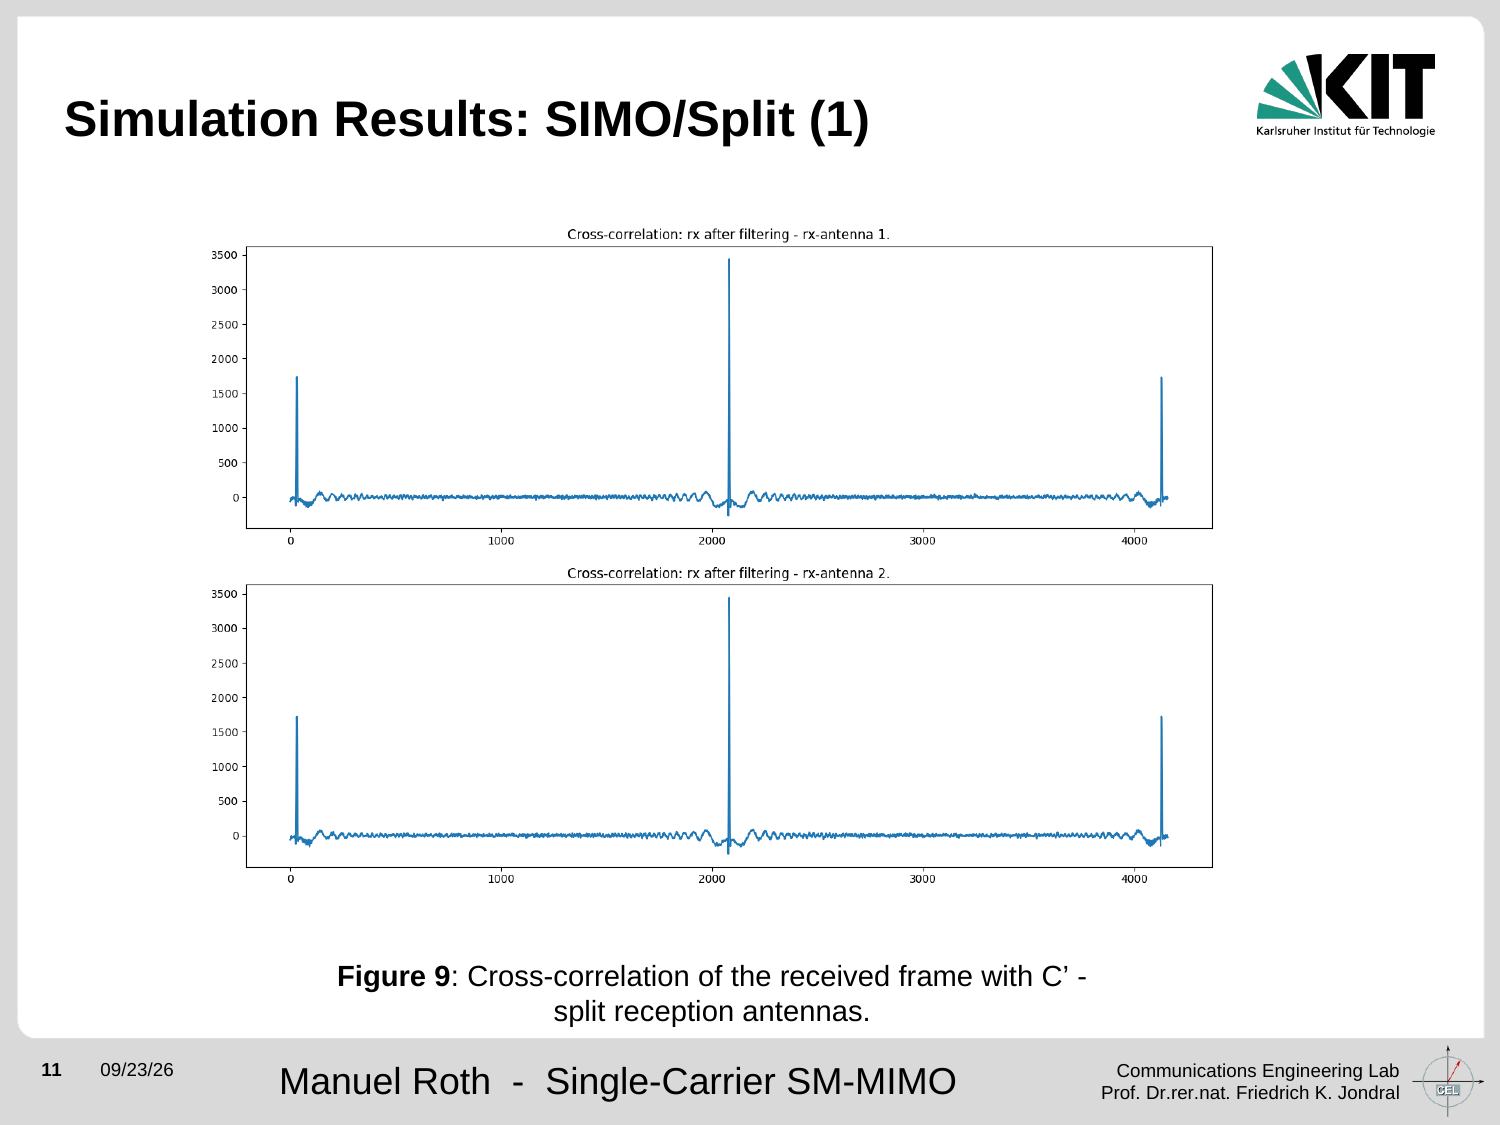

# Simulation Results: SIMO/Split (1)
Figure 9: Cross-correlation of the received frame with C’ - split reception antennas.
Manuel Roth - Single-Carrier SM-MIMO